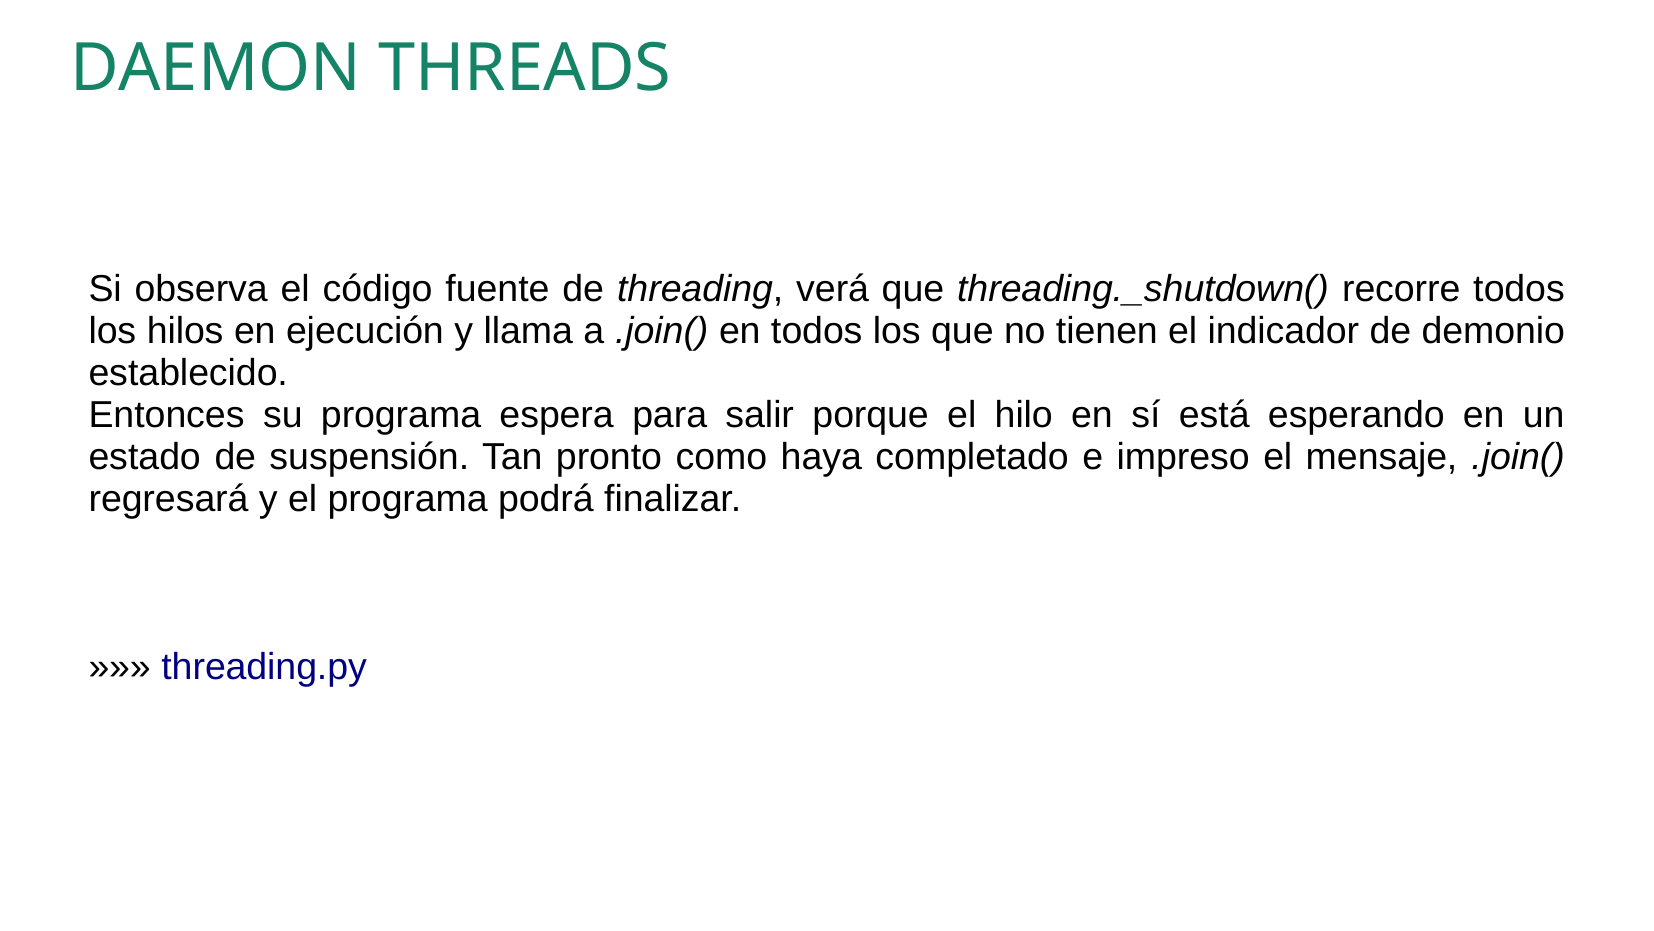

# DAEMON THREADS
Si observa el código fuente de threading, verá que threading._shutdown() recorre todos los hilos en ejecución y llama a .join() en todos los que no tienen el indicador de demonio establecido.
Entonces su programa espera para salir porque el hilo en sí está esperando en un estado de suspensión. Tan pronto como haya completado e impreso el mensaje, .join() regresará y el programa podrá finalizar.
»»» threading.py